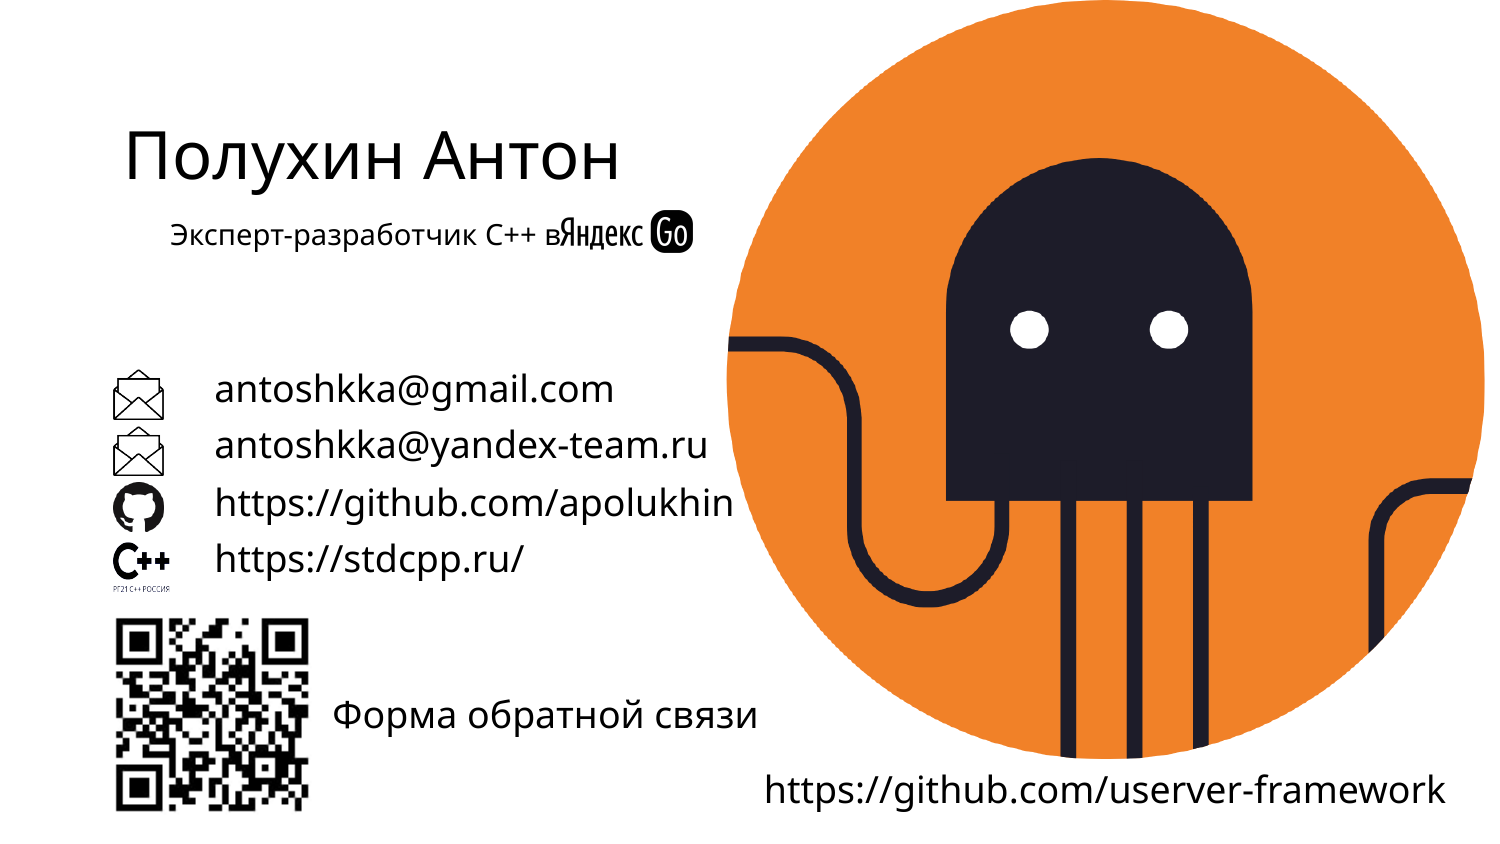

# Полухин Антон
Эксперт-разработчик C++ в
antoshkka@gmail.com
antoshkka@yandex-team.ru
https://github.com/apolukhin
https://stdcpp.ru/
Форма обратной связи
https://github.com/userver-framework